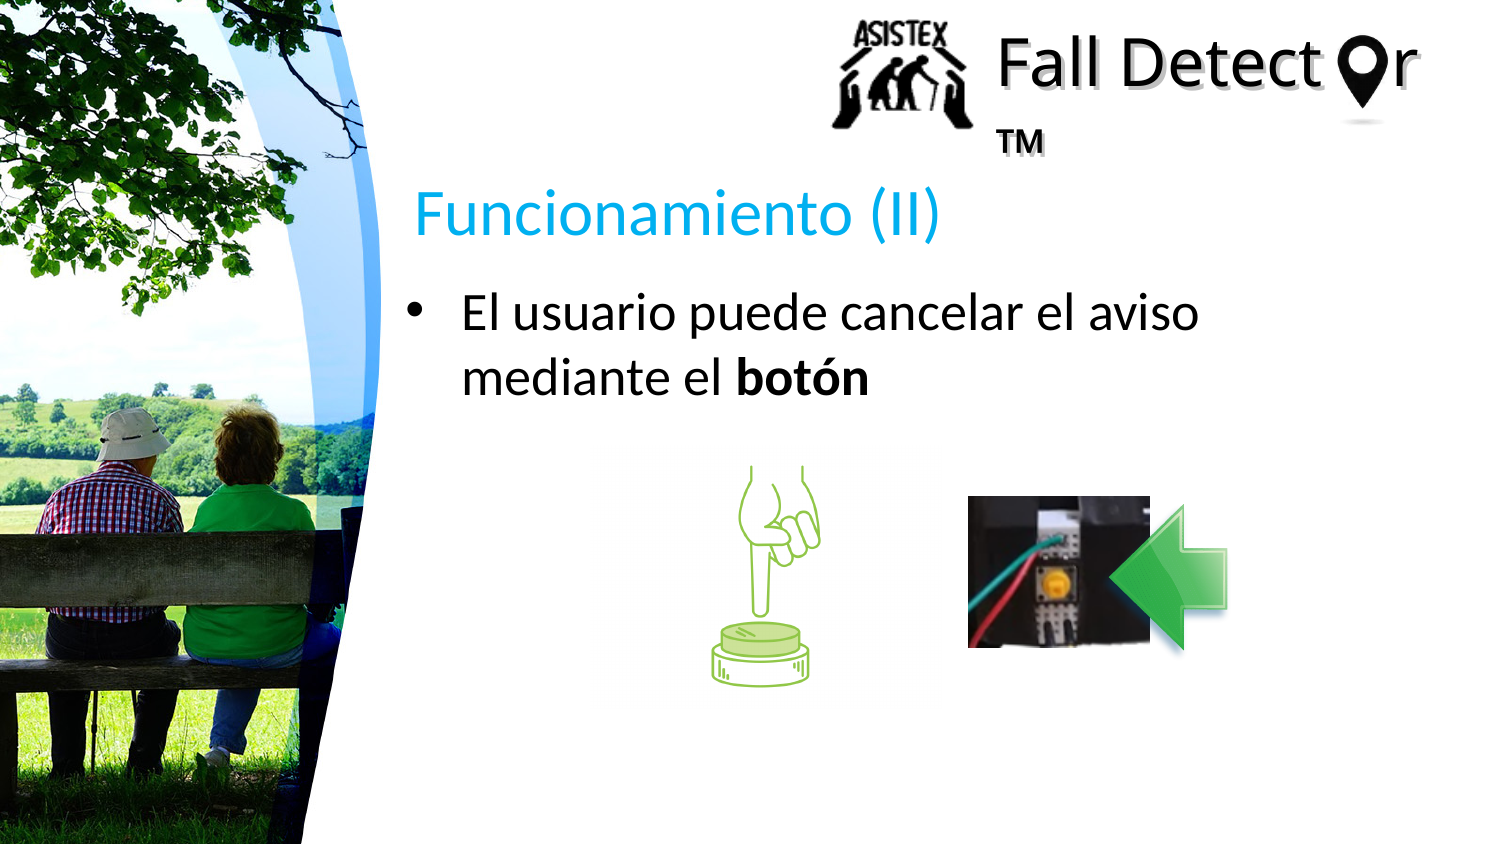

Fall Detect r ™
# Funcionamiento (II)
El usuario puede cancelar el aviso mediante el botón